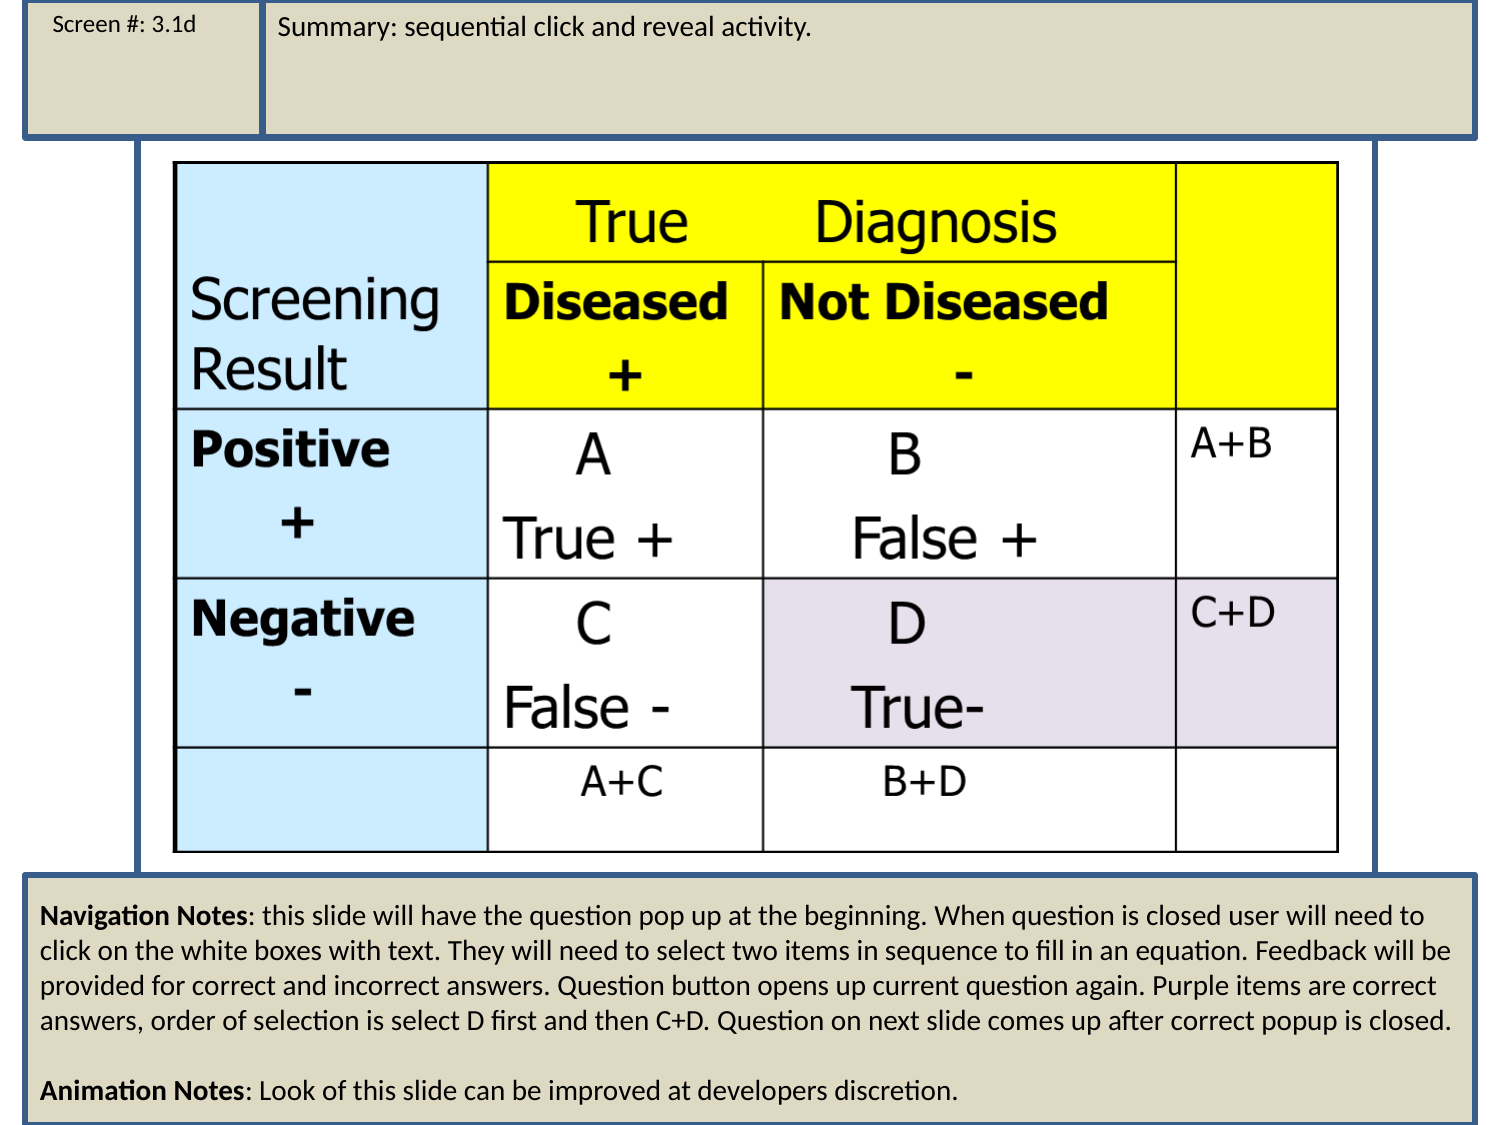

Screen #: 3.1d
Summary: sequential click and reveal activity.
Navigation Notes: this slide will have the question pop up at the beginning. When question is closed user will need to click on the white boxes with text. They will need to select two items in sequence to fill in an equation. Feedback will be provided for correct and incorrect answers. Question button opens up current question again. Purple items are correct answers, order of selection is select D first and then C+D. Question on next slide comes up after correct popup is closed.
Animation Notes: Look of this slide can be improved at developers discretion.